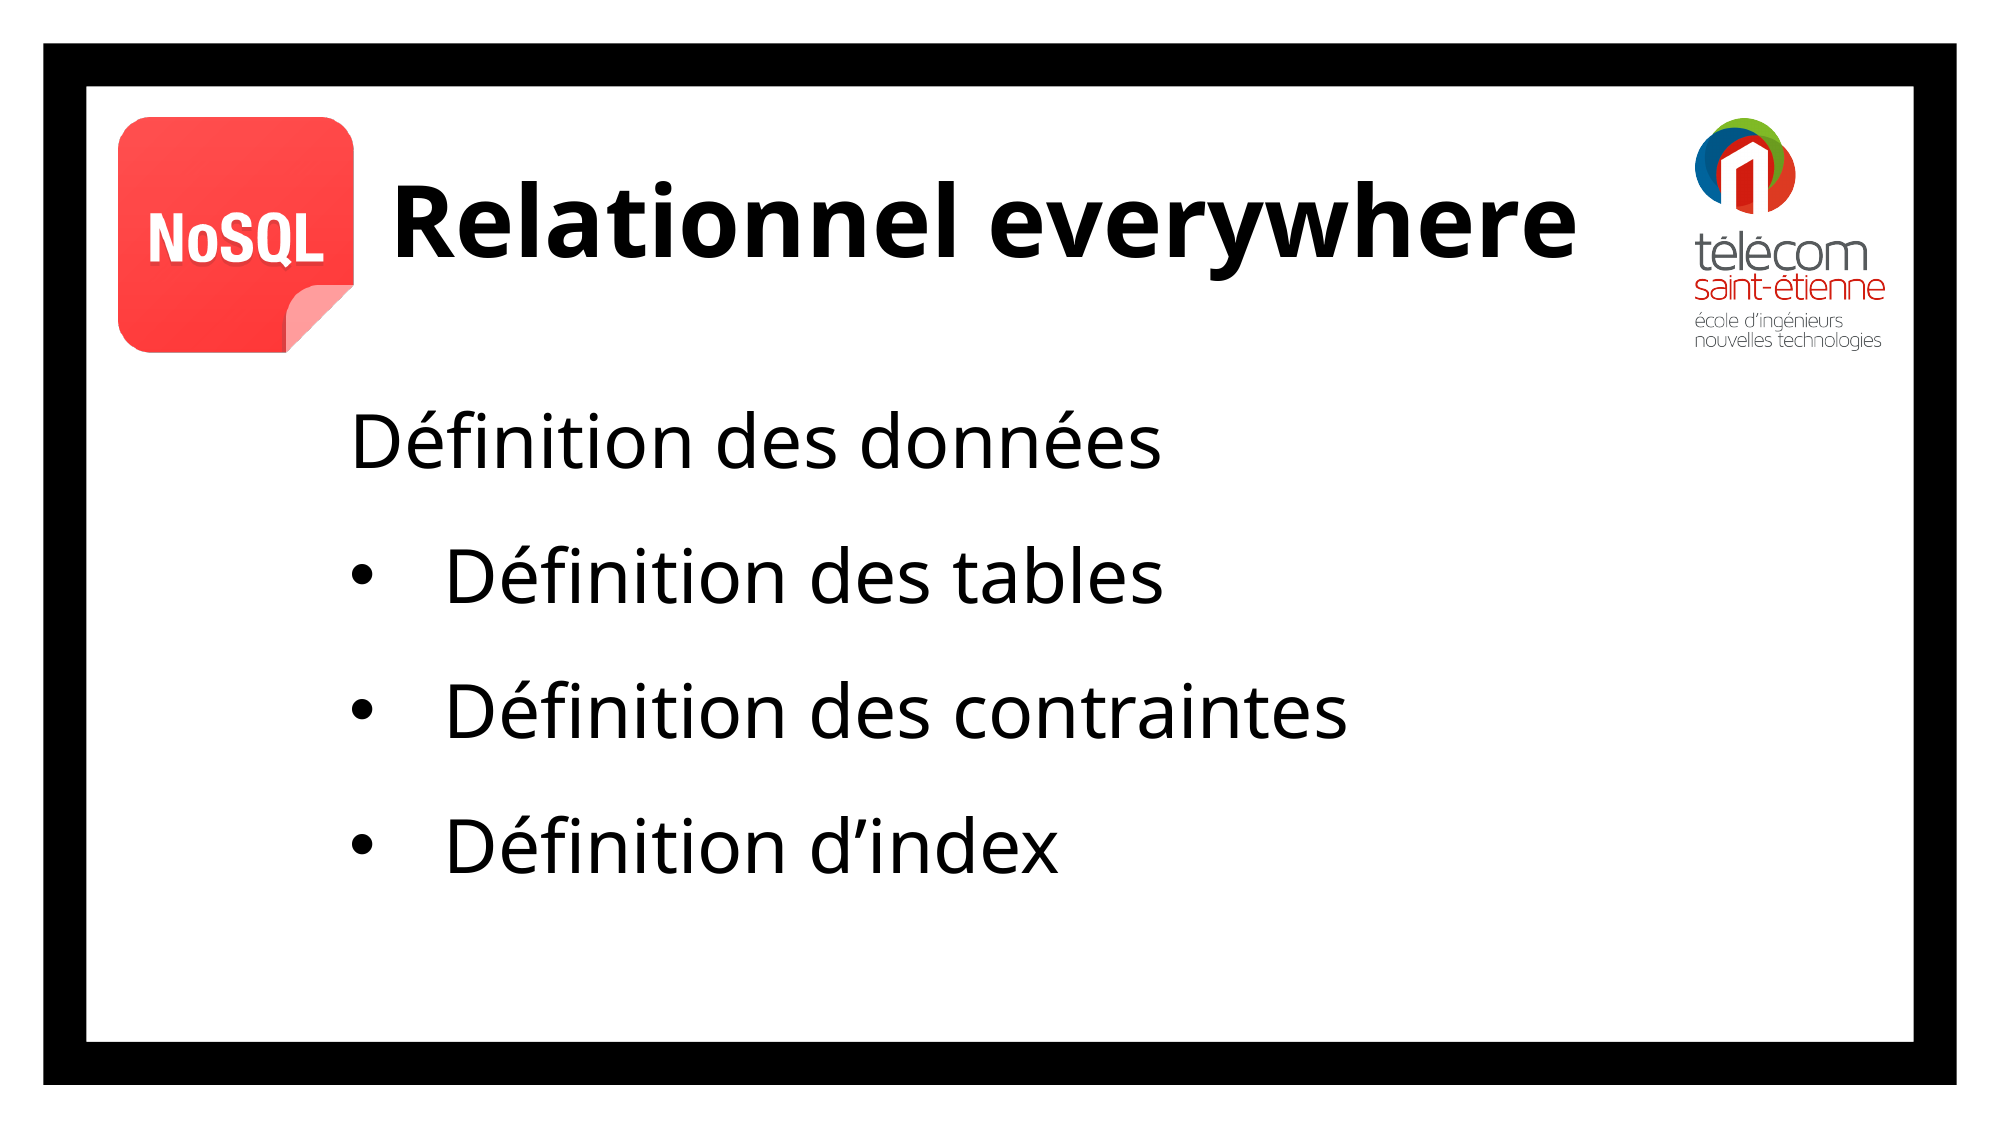

# Relationnel everywhere
Définition des données
Définition des tables
Définition des contraintes
Définition d’index